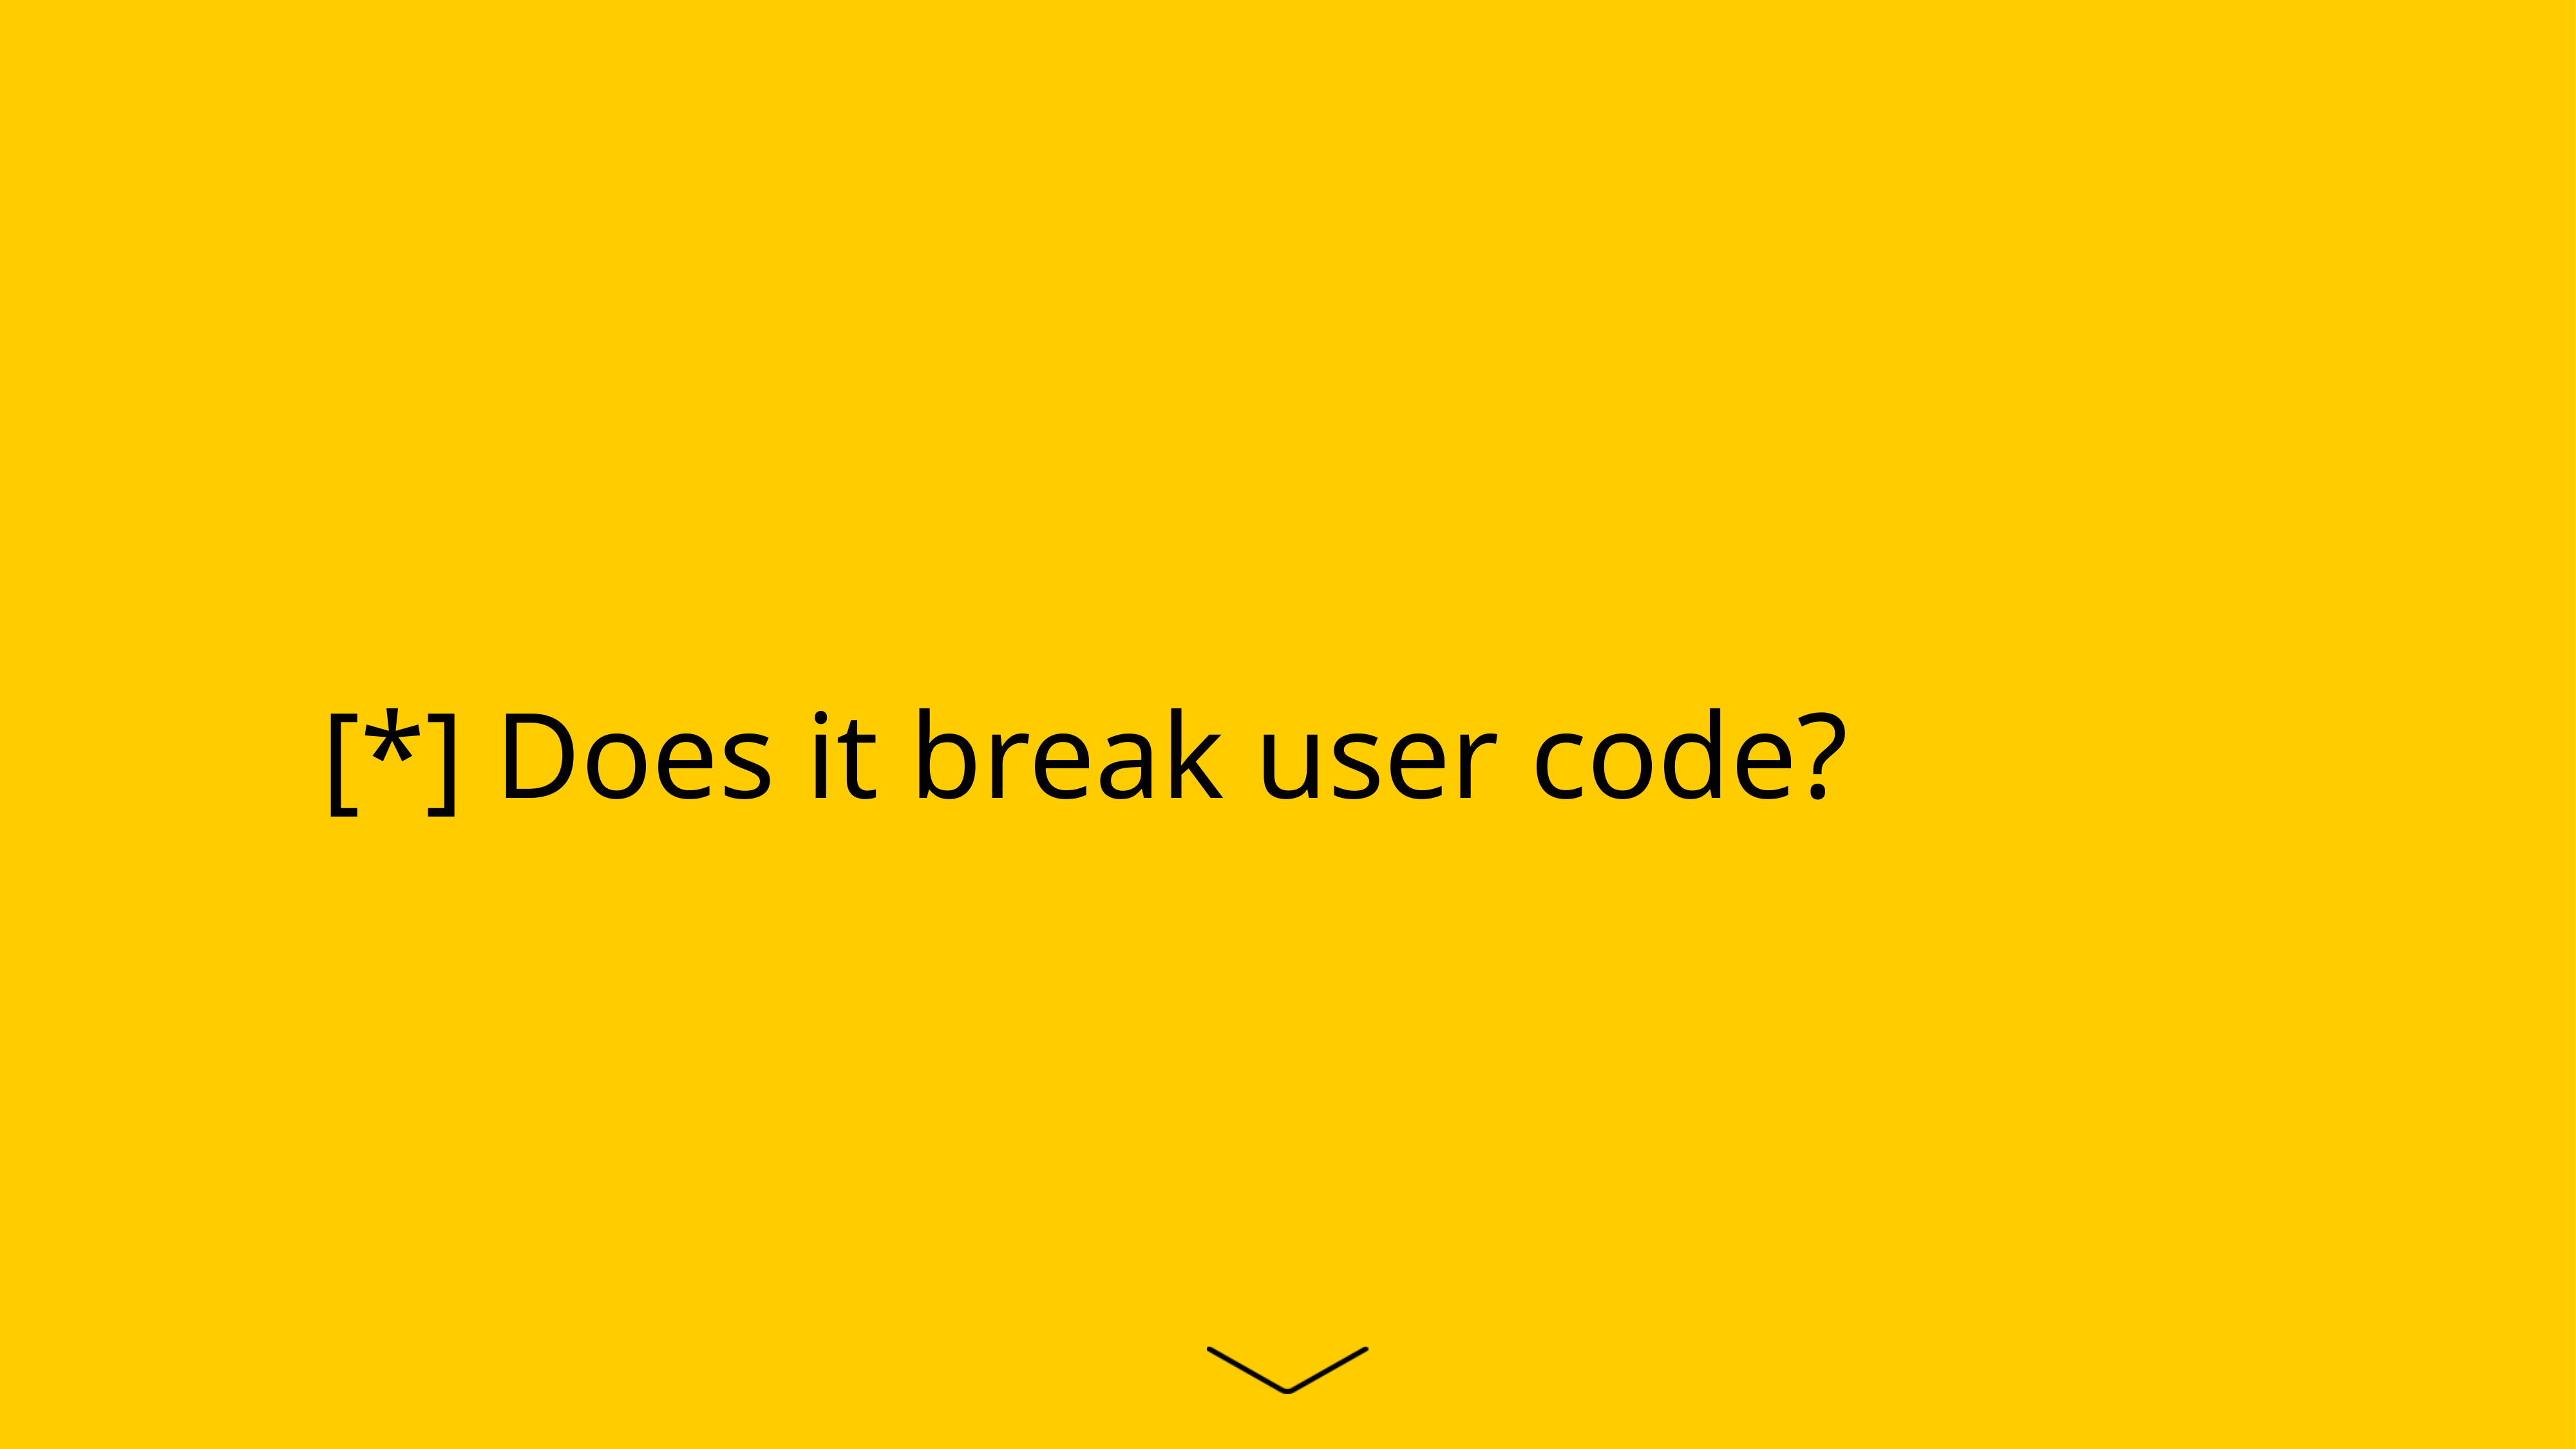

# [*] Does it break user code?